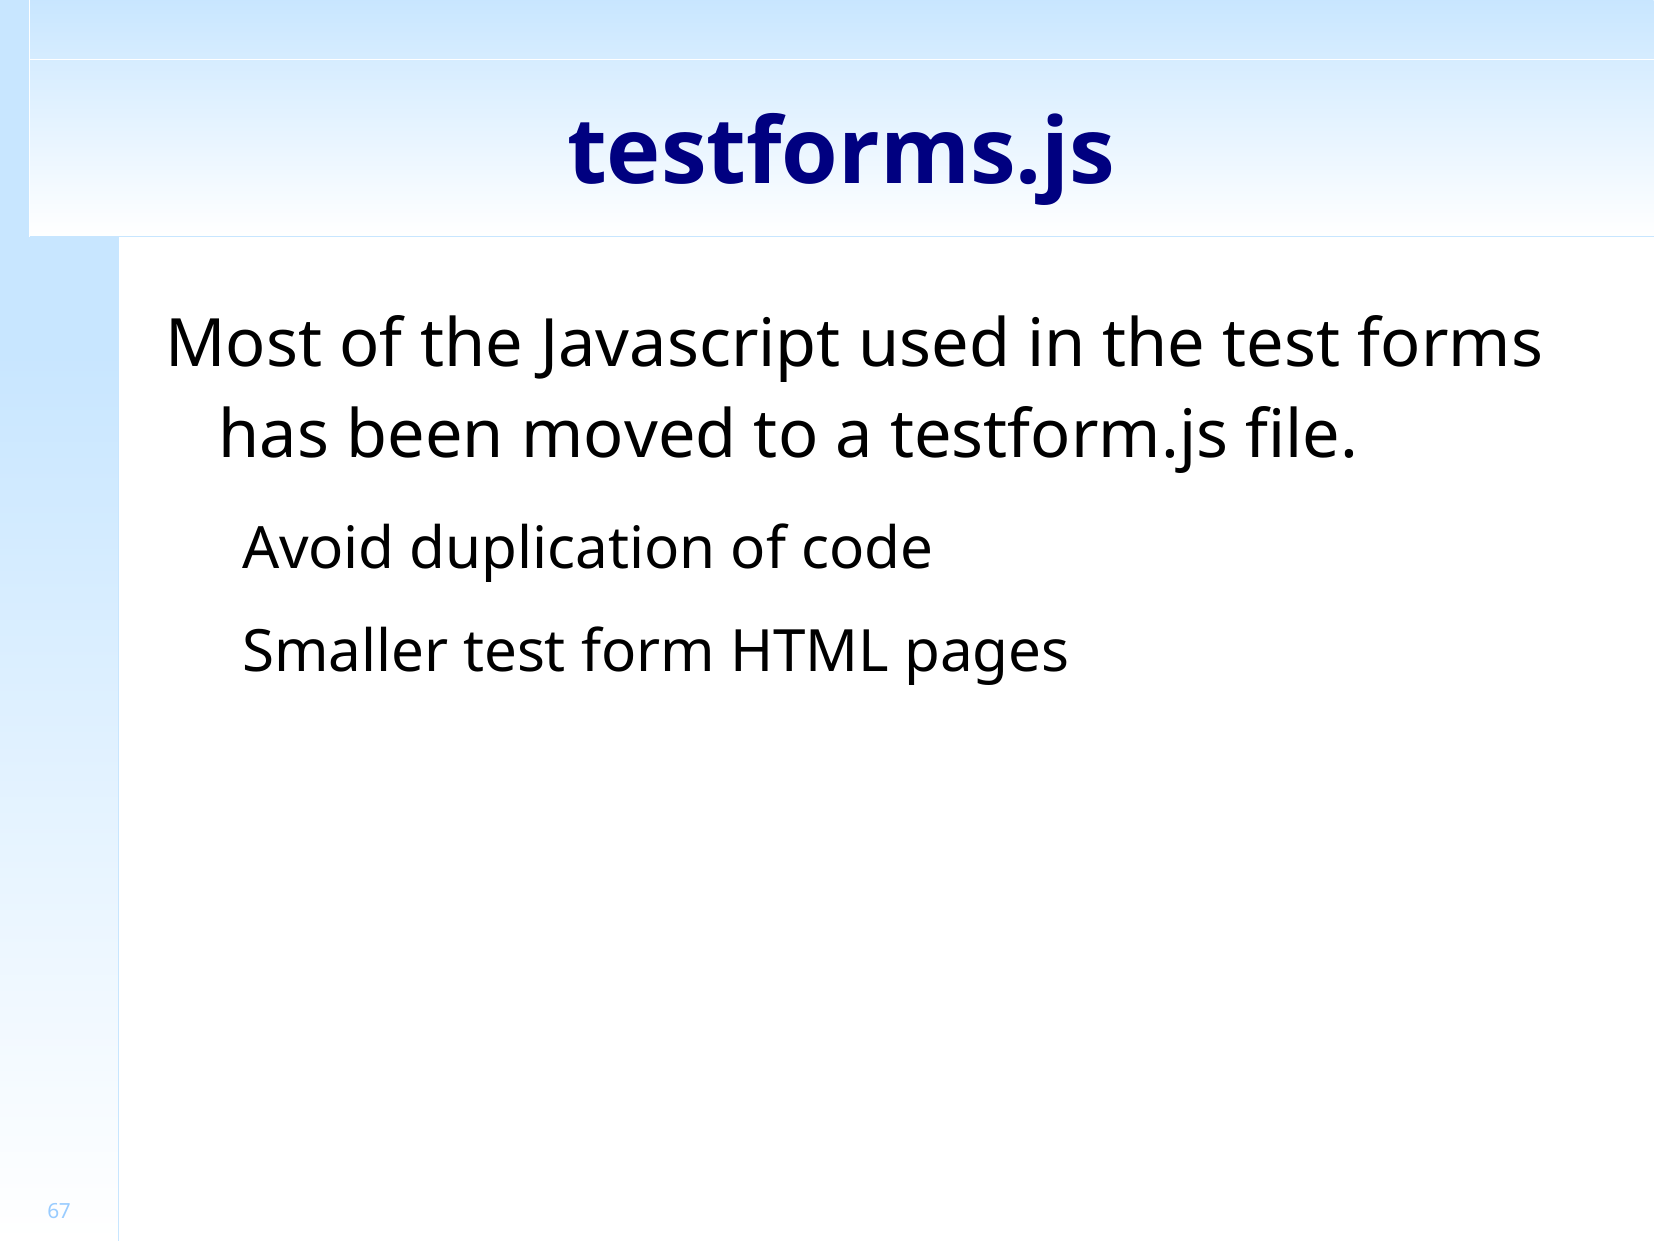

# testforms.js
Most of the Javascript used in the test forms has been moved to a testform.js file.
Avoid duplication of code
Smaller test form HTML pages